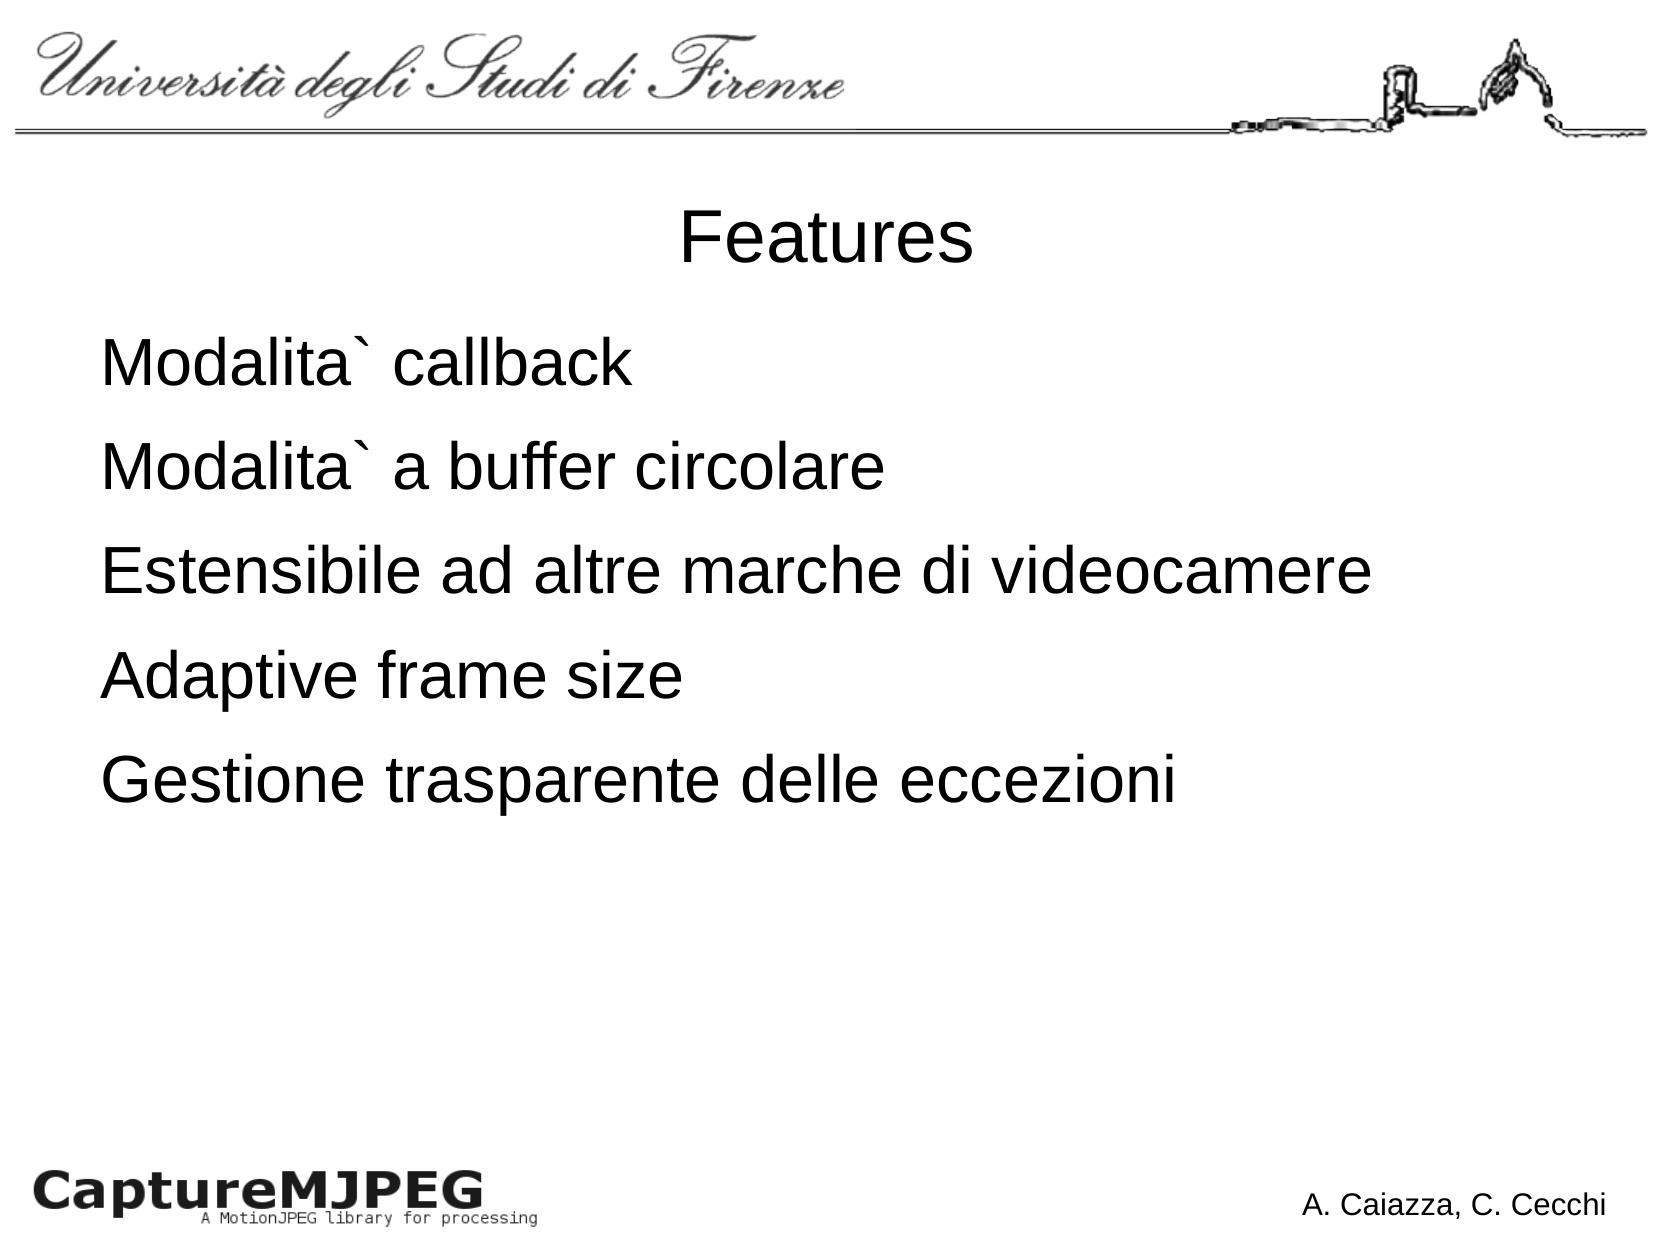

# Features
Modalita` callback
Modalita` a buffer circolare
Estensibile ad altre marche di videocamere
Adaptive frame size
Gestione trasparente delle eccezioni